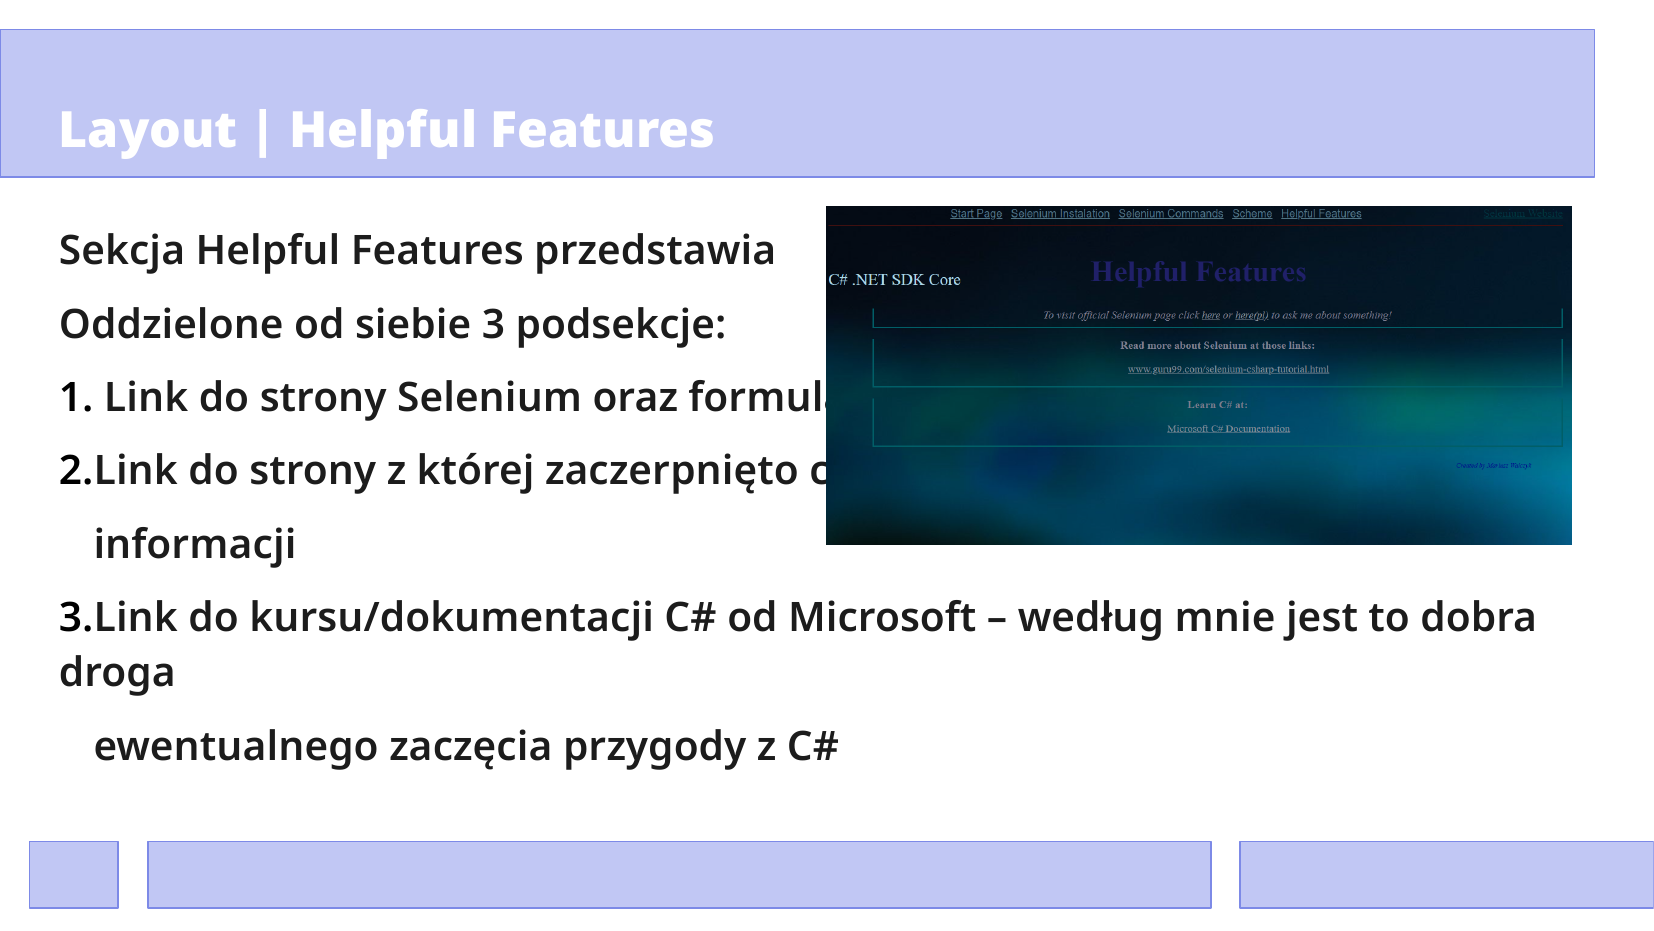

# Layout | Helpful Features
Sekcja Helpful Features przedstawia
Oddzielone od siebie 3 podsekcje:
 Link do strony Selenium oraz formularza
Link do strony z której zaczerpnięto część
informacji
Link do kursu/dokumentacji C# od Microsoft – według mnie jest to dobra droga
ewentualnego zaczęcia przygody z C#